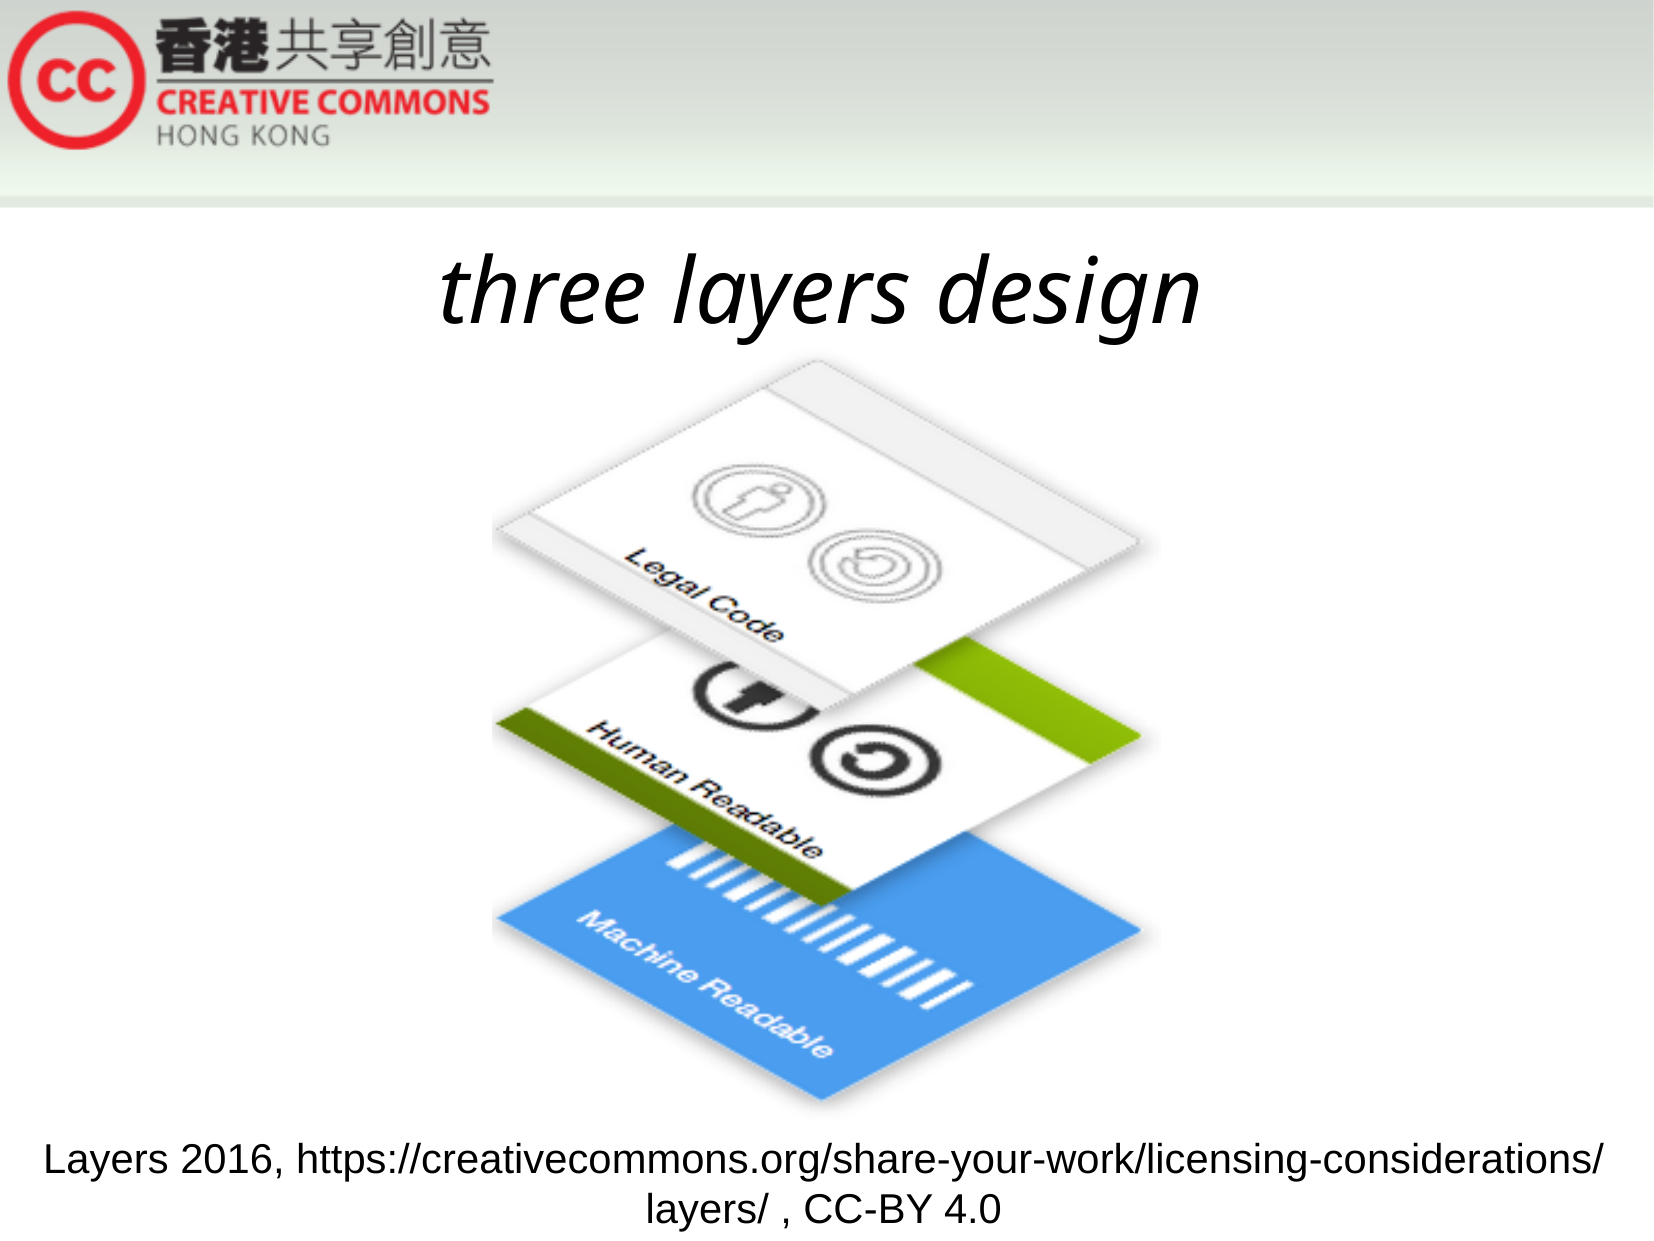

three layers design
Layers 2016, https://creativecommons.org/share-your-work/licensing-considerations/layers/ , CC-BY 4.0